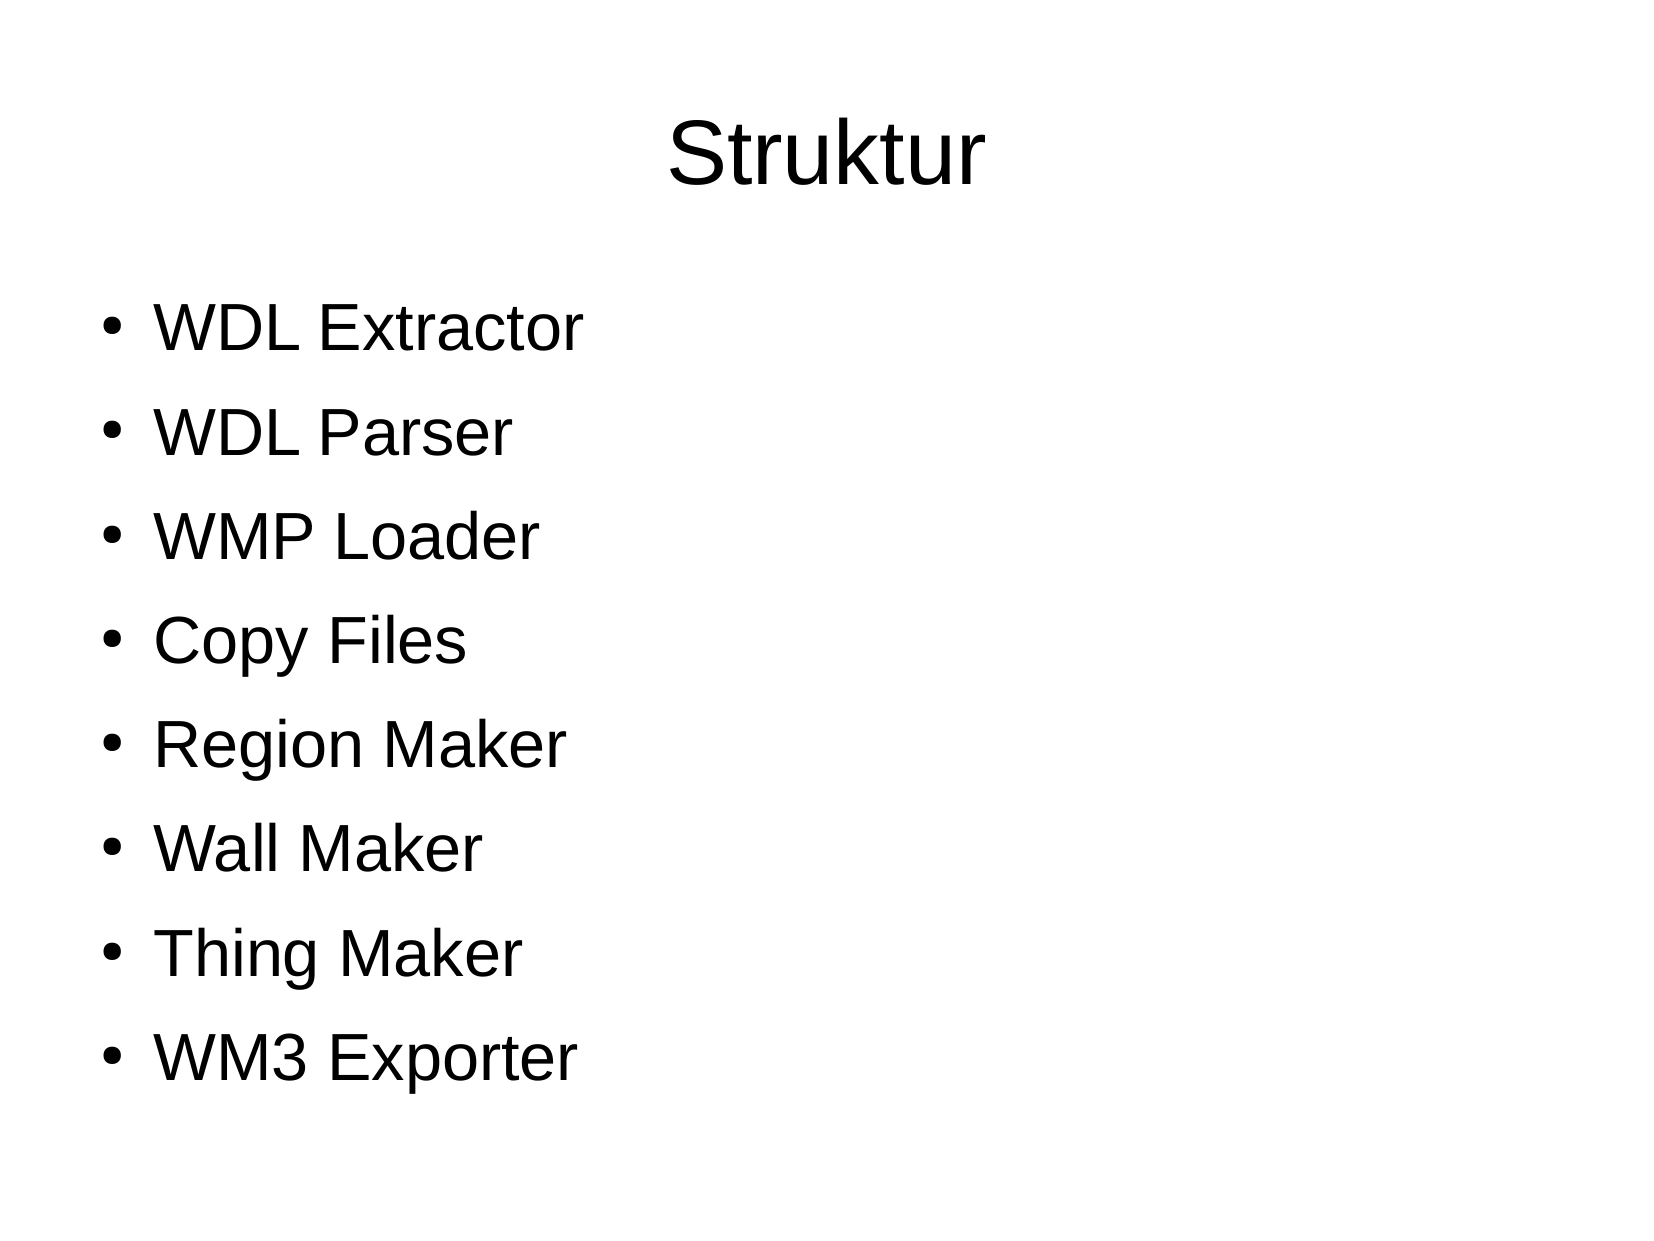

# Struktur
WDL Extractor
WDL Parser
WMP Loader
Copy Files
Region Maker
Wall Maker
Thing Maker
WM3 Exporter